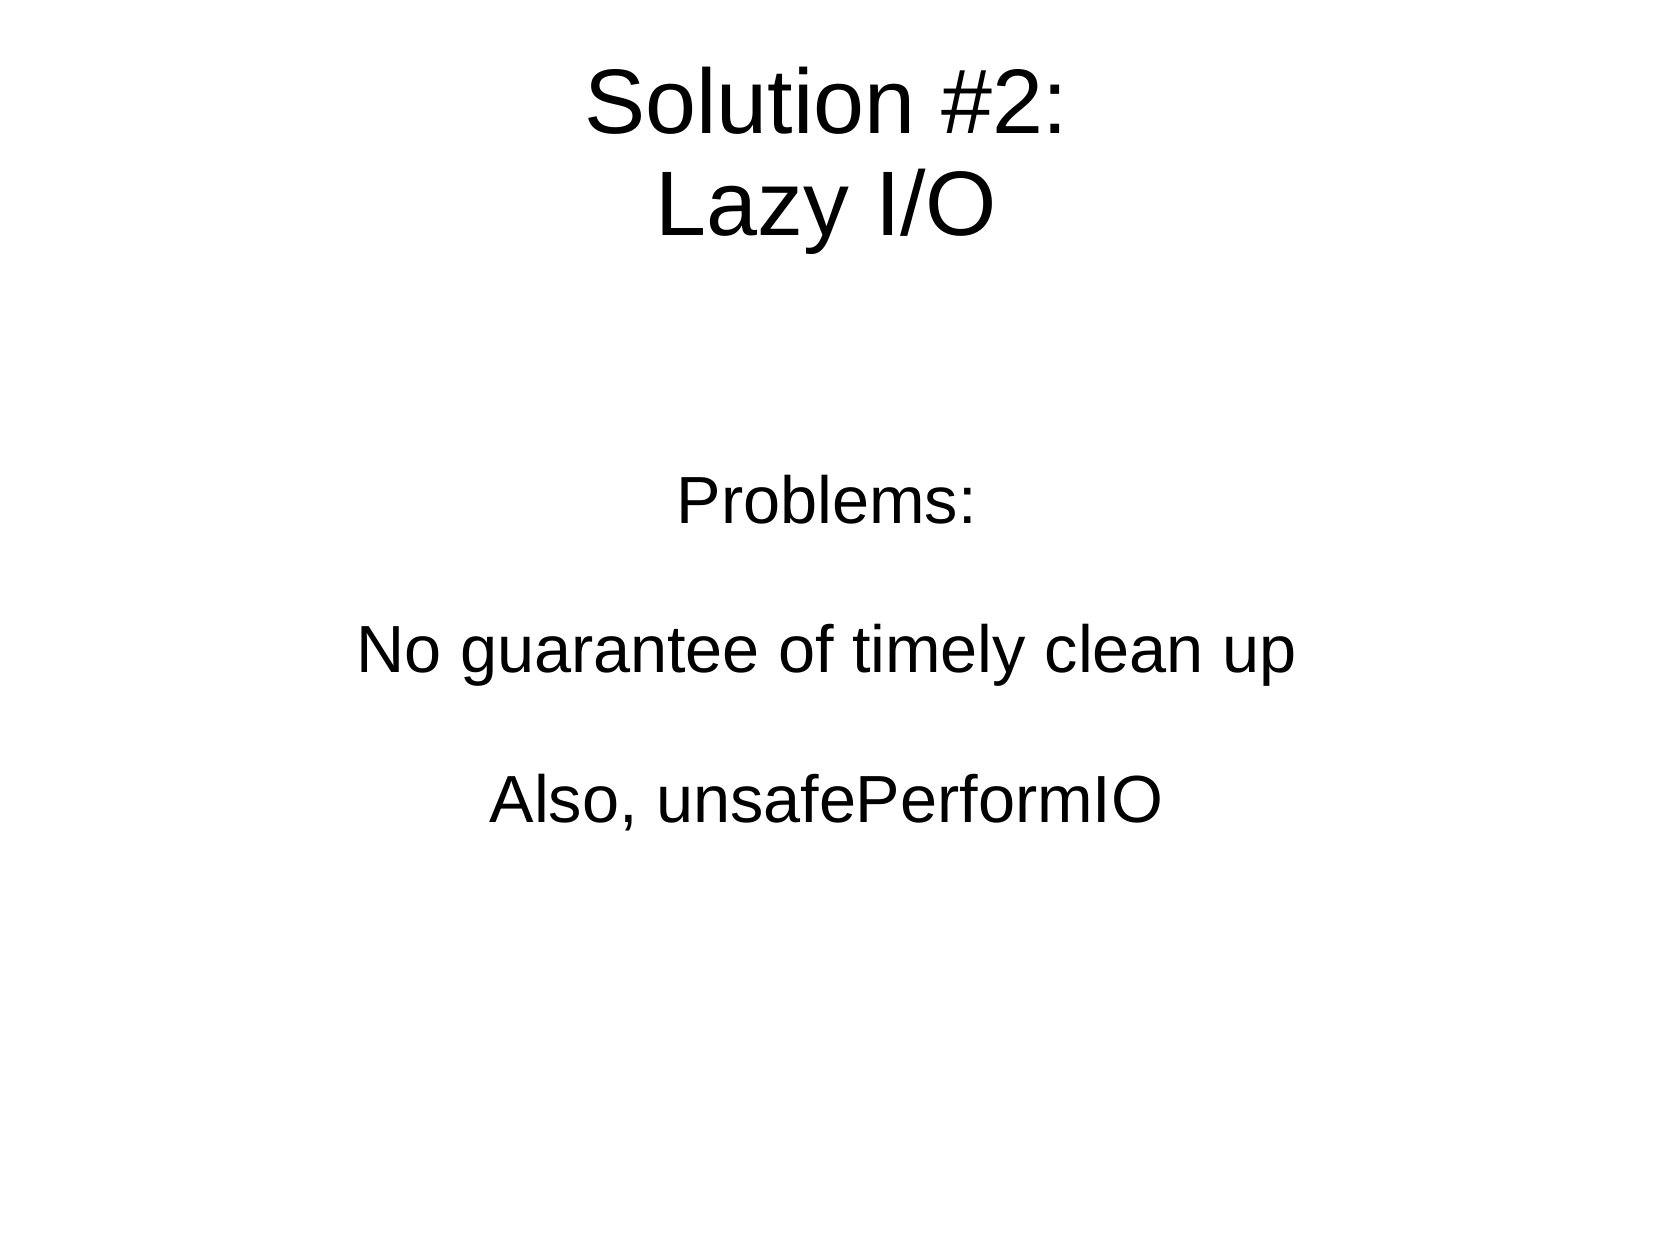

# Solution #2: Lazy I/O
Problems:
No guarantee of timely clean up
Also, unsafePerformIO